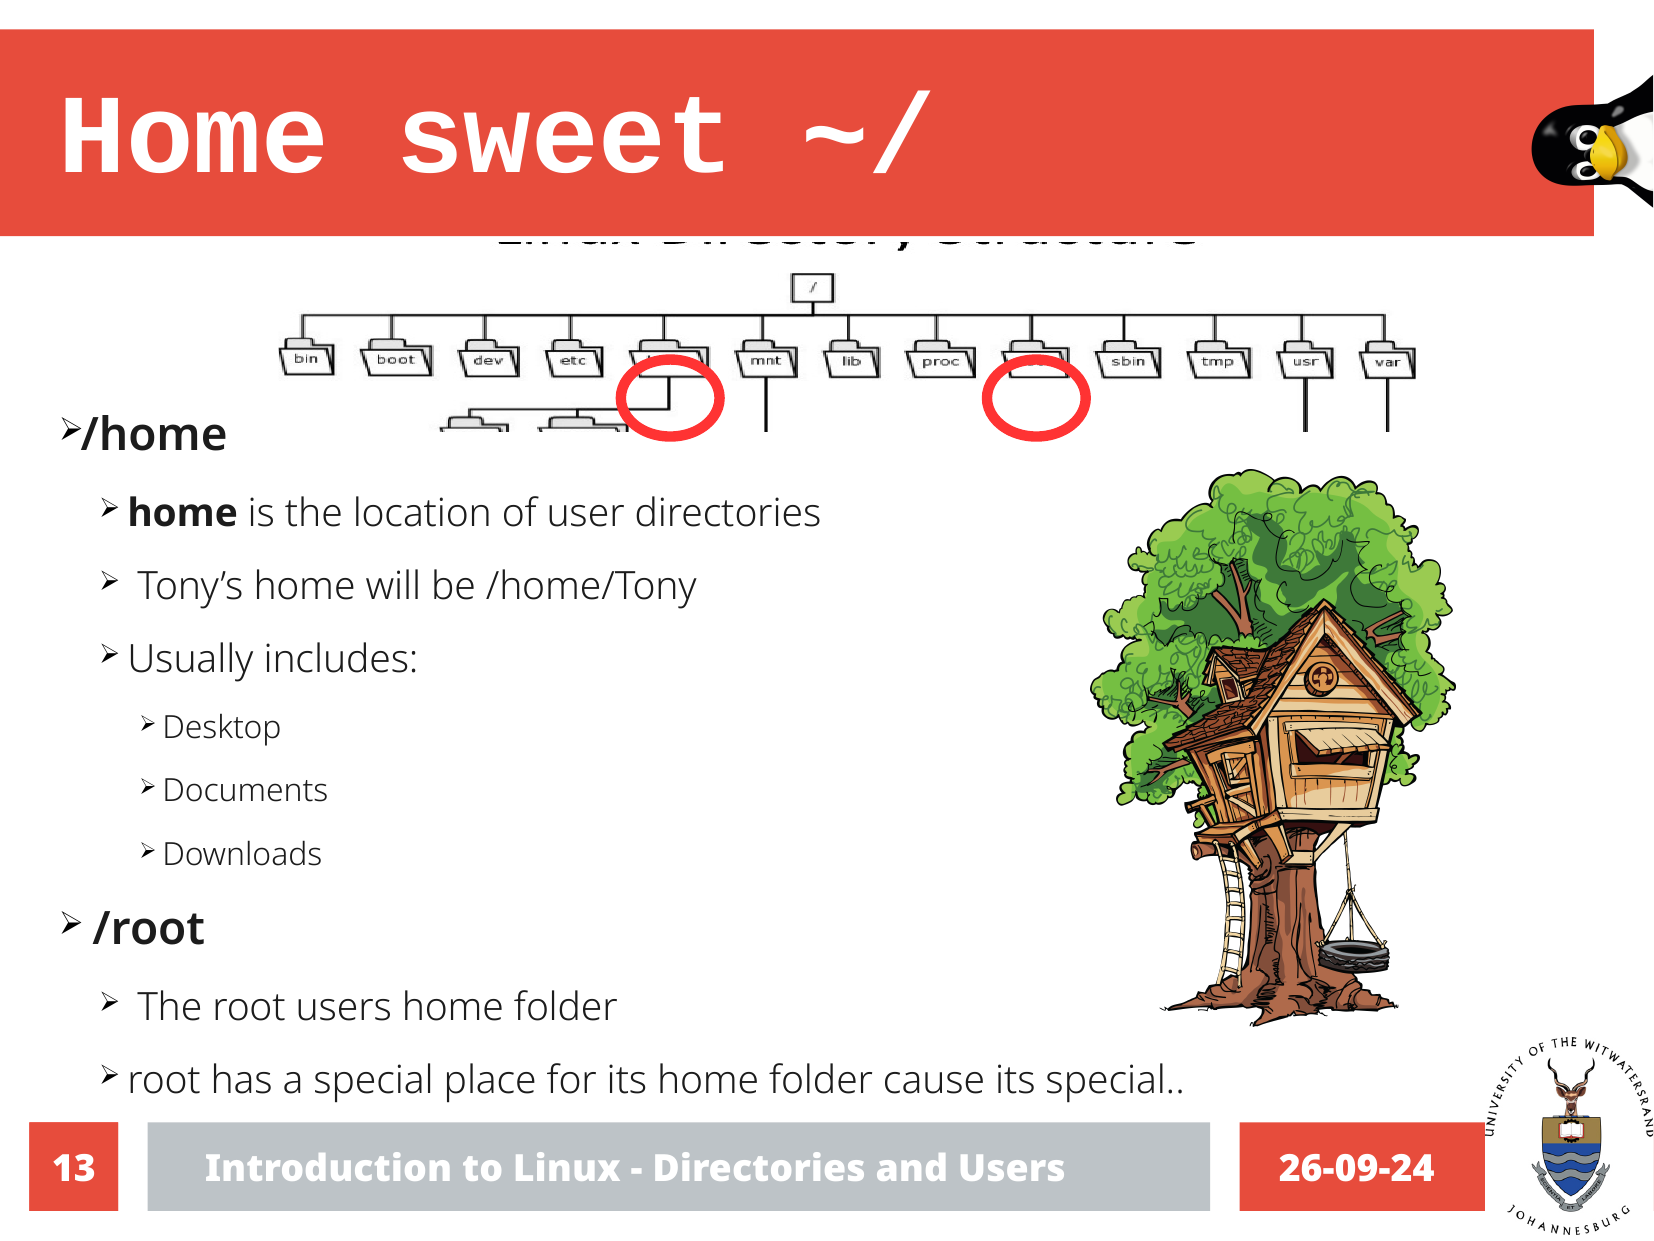

# Home sweet ~/
/home
 home is the location of user directories
 Tony’s home will be /home/Tony
 Usually includes:
 Desktop
 Documents
 Downloads
 /root
 The root users home folder
 root has a special place for its home folder cause its special..
13
 Introduction to Linux - Directories and Users